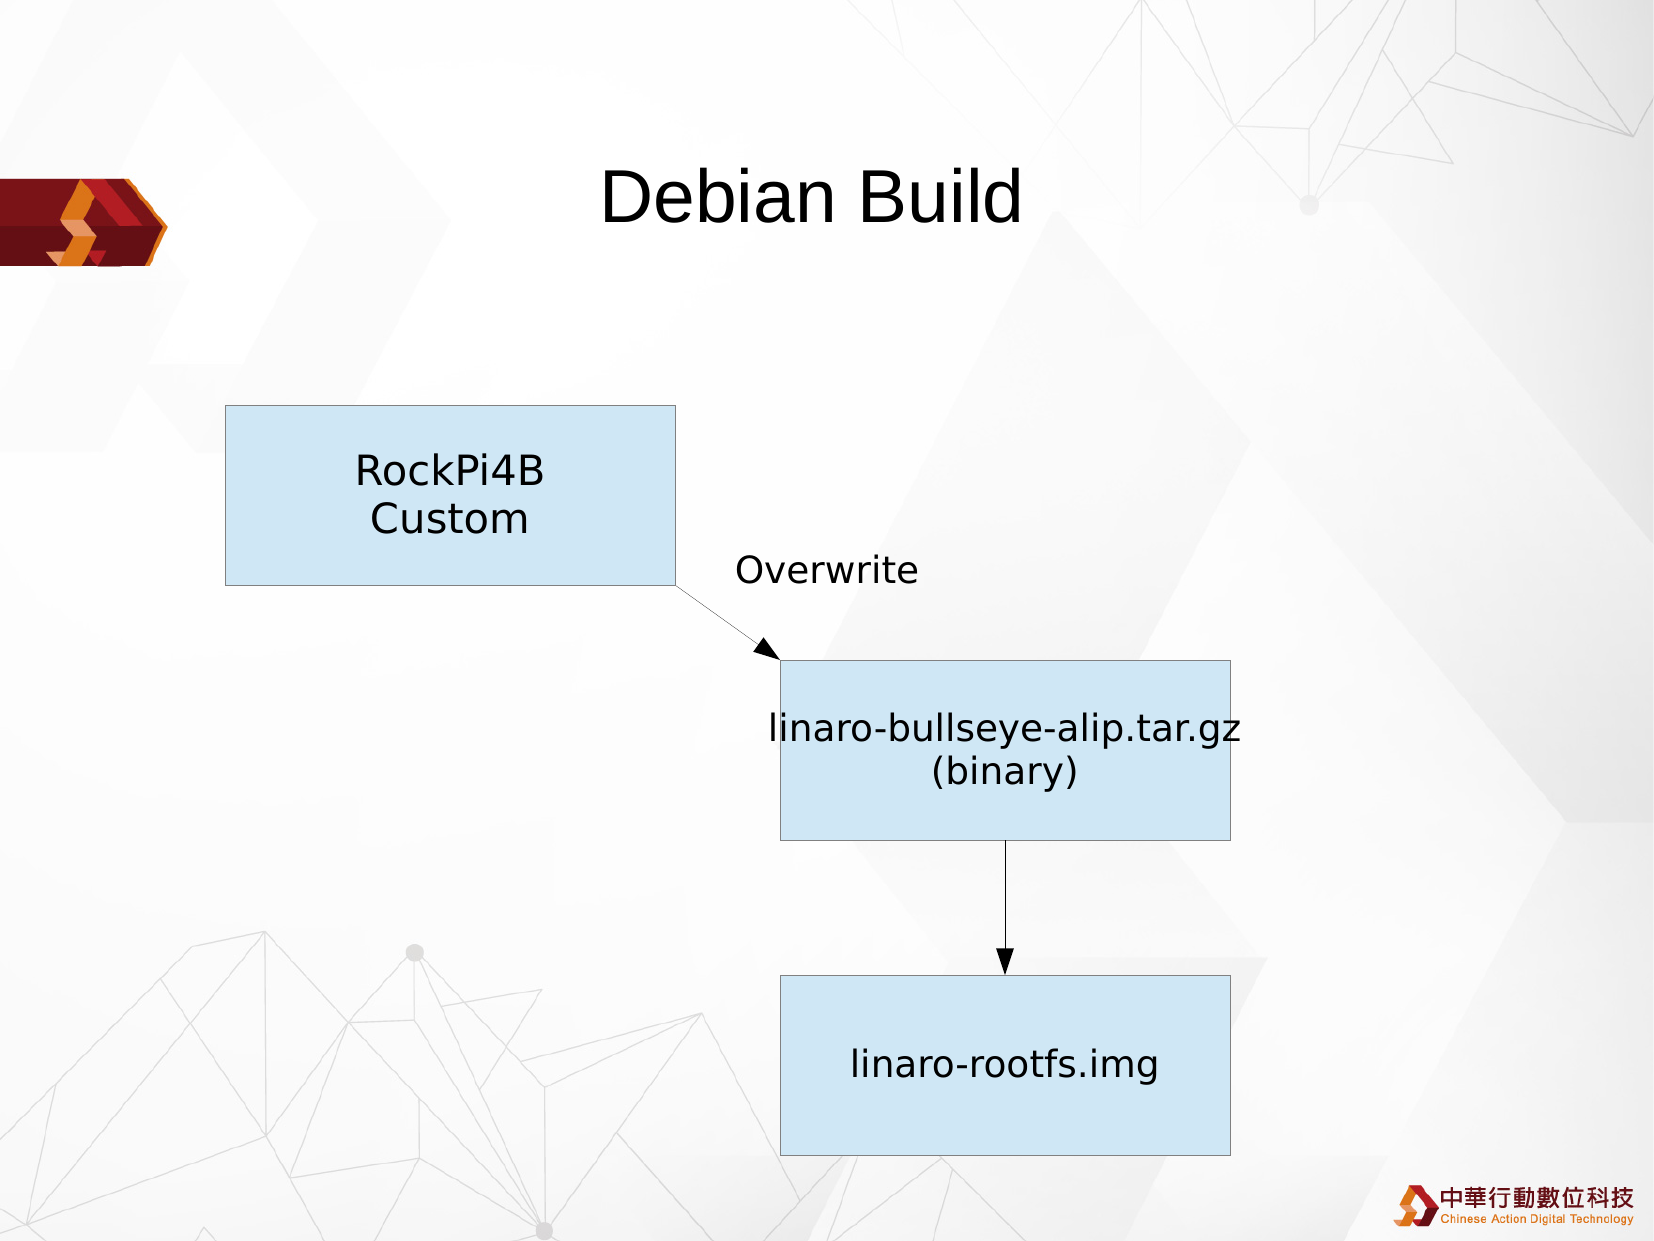

# Debian Build
RockPi4B
Custom
Overwrite
linaro-bullseye-alip.tar.gz
(binary)
linaro-rootfs.img